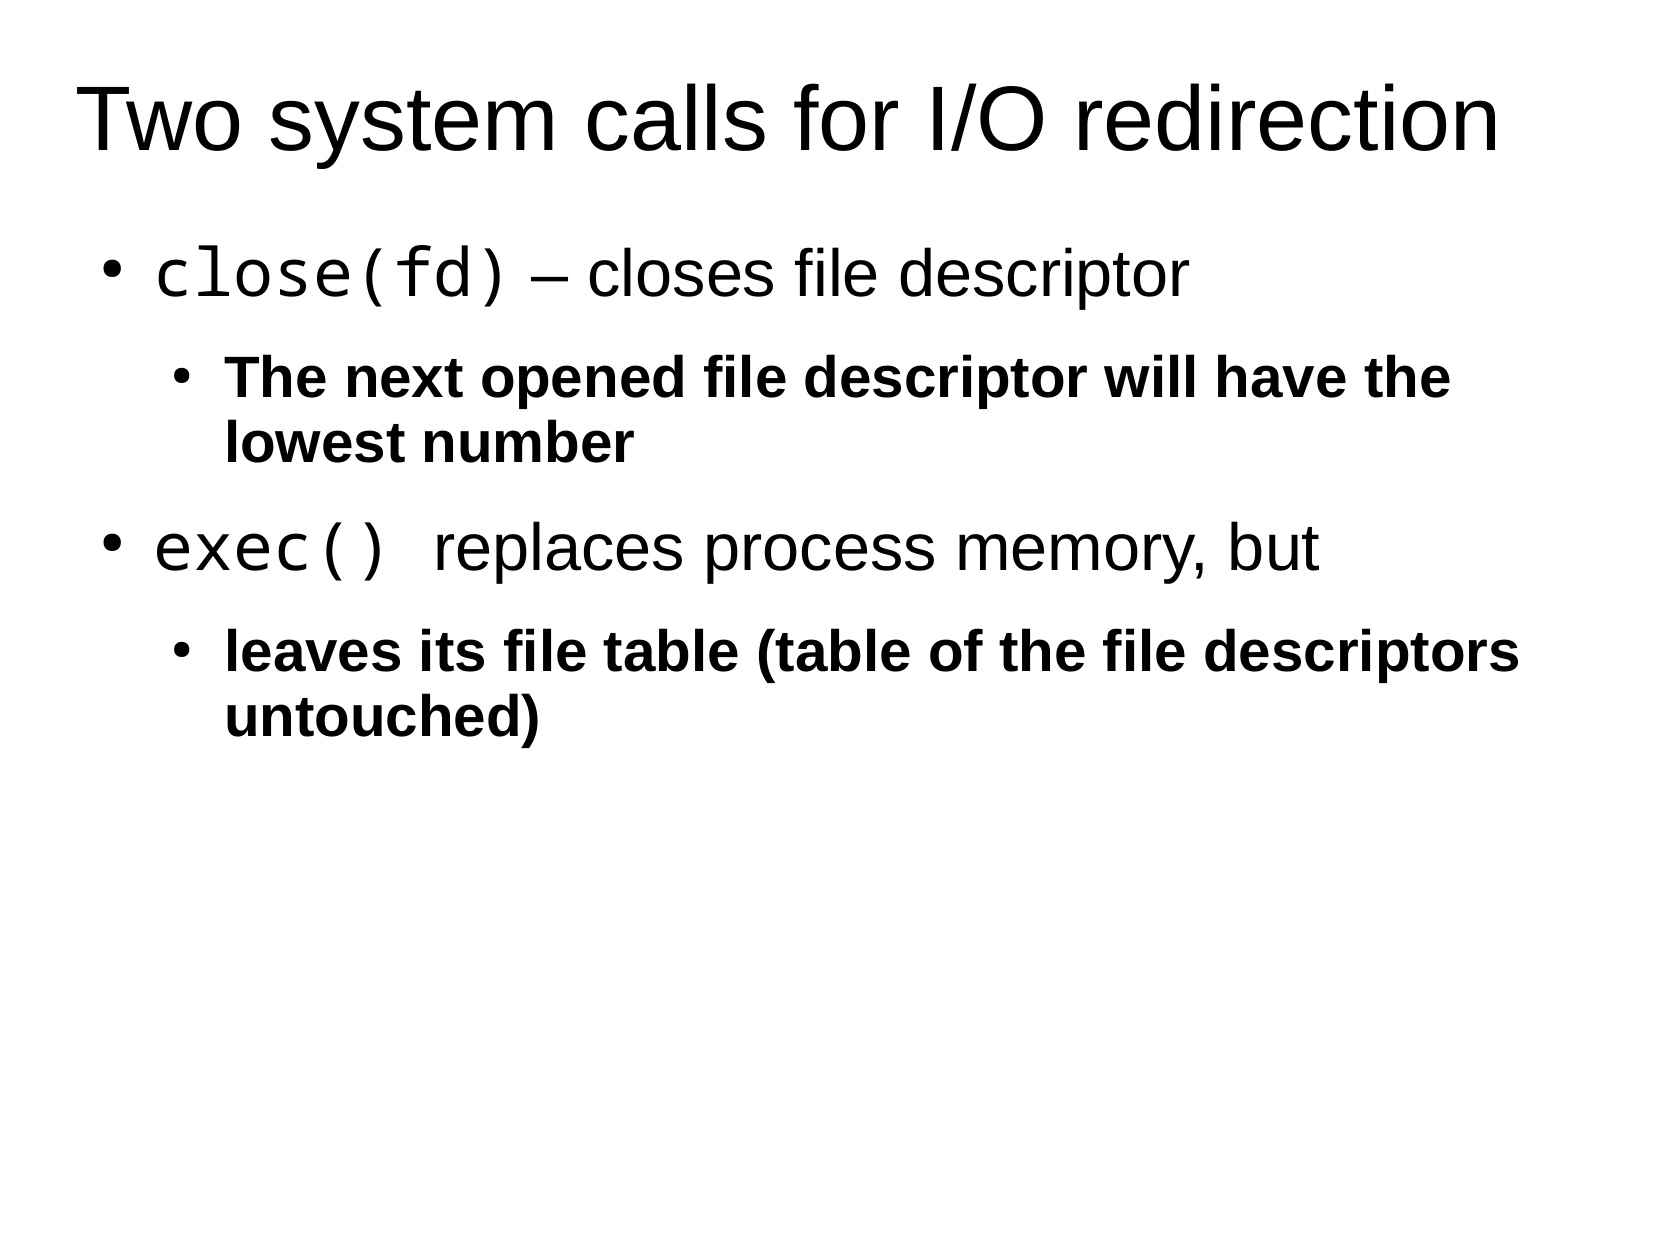

# Two system calls for I/O redirection
close(fd) – closes file descriptor
The next opened file descriptor will have the lowest number
exec() replaces process memory, but
leaves its file table (table of the file descriptors untouched)